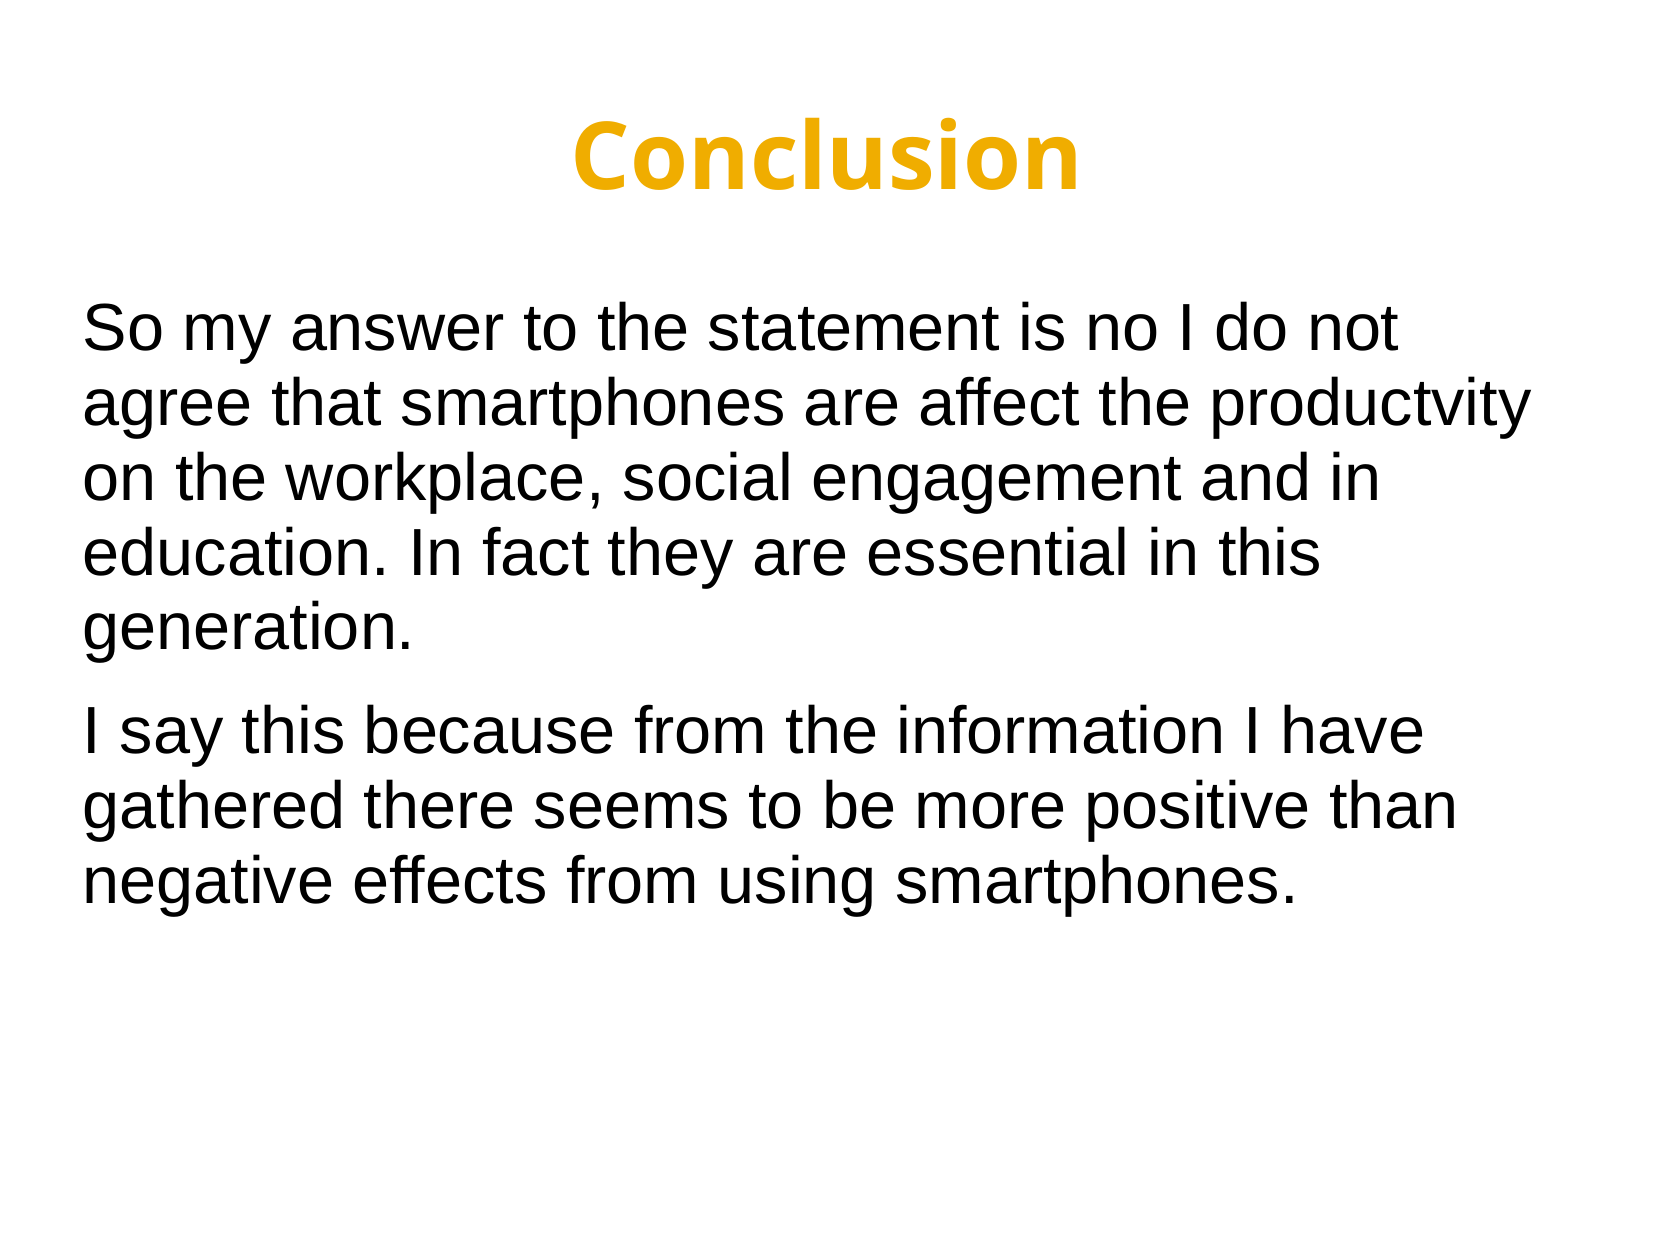

# Conclusion
So my answer to the statement is no I do not agree that smartphones are affect the productvity on the workplace, social engagement and in education. In fact they are essential in this generation.
I say this because from the information I have gathered there seems to be more positive than negative effects from using smartphones.